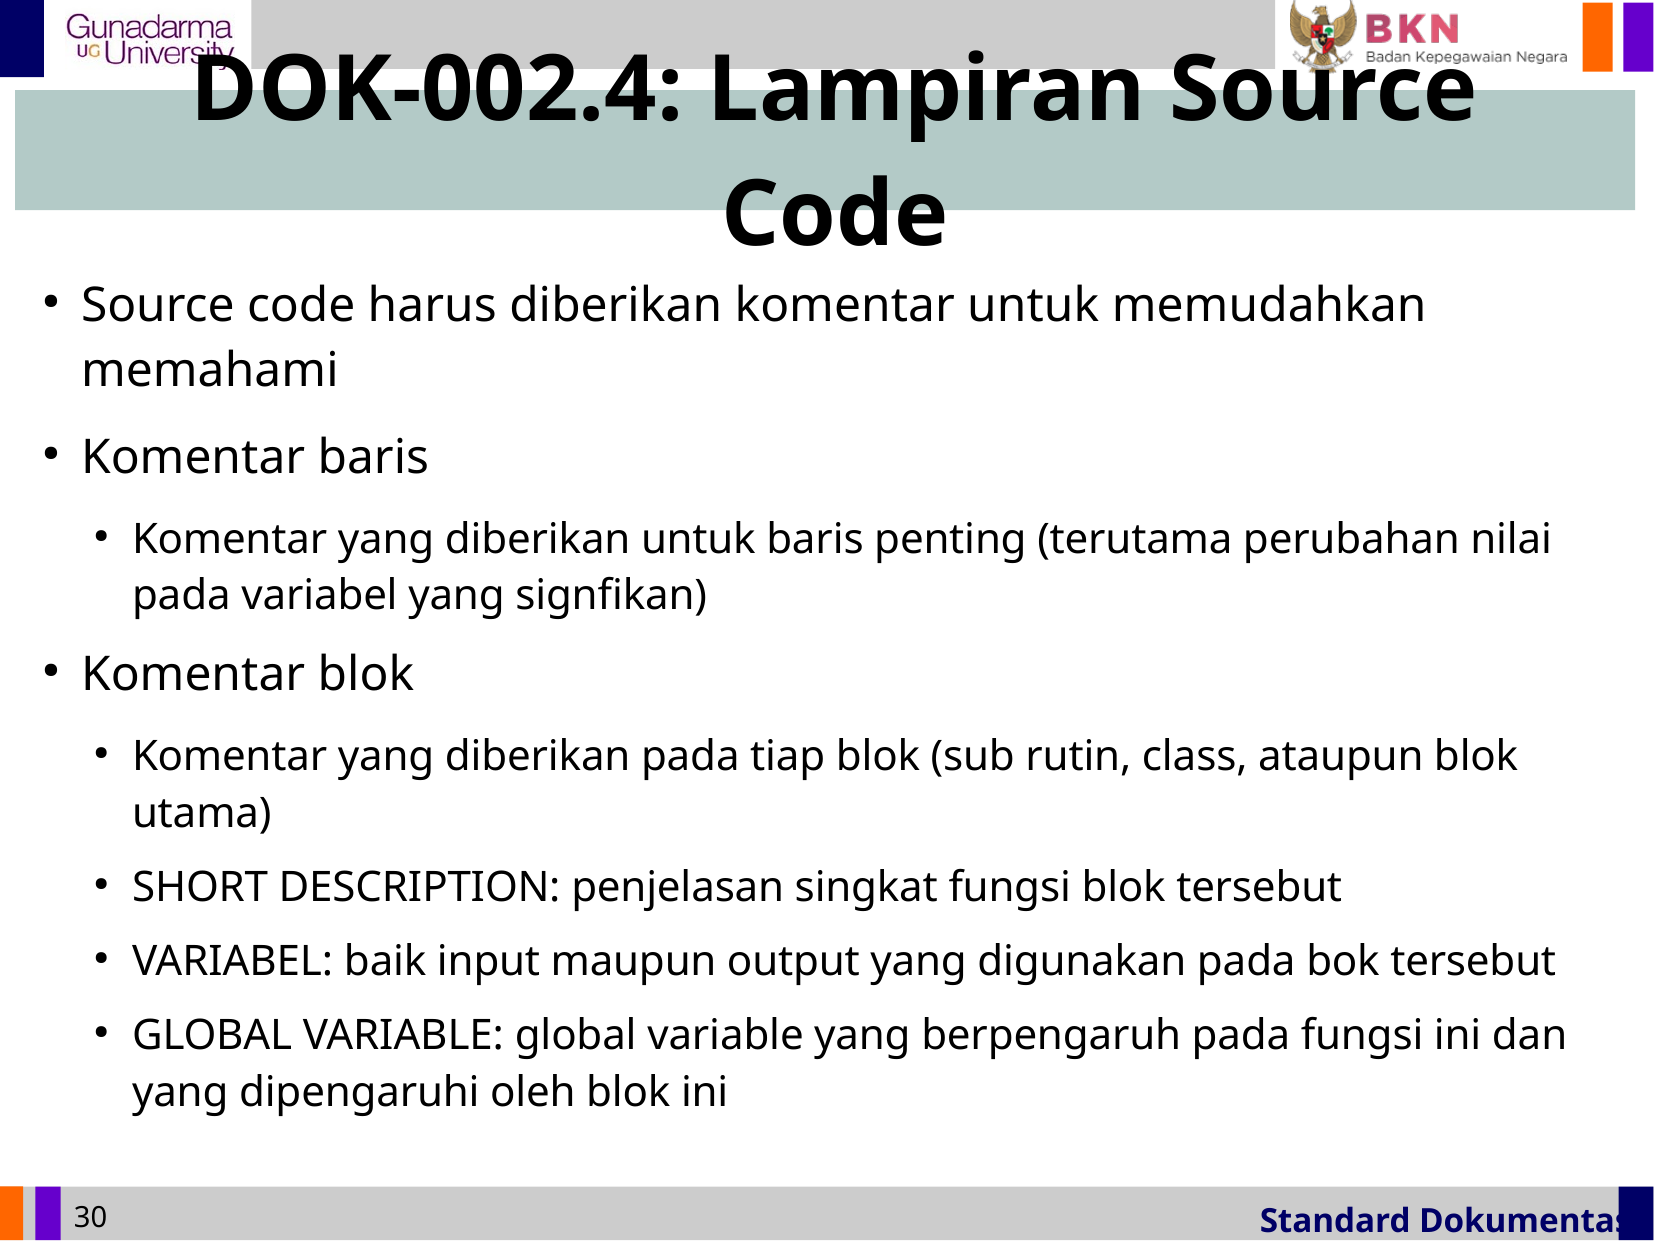

DOK-002.4: Lampiran Source Code
# Source code
Source code harus diberikan komentar untuk memudahkan memahami
Komentar baris
Komentar yang diberikan untuk baris penting (terutama perubahan nilai pada variabel yang signfikan)
Komentar blok
Komentar yang diberikan pada tiap blok (sub rutin, class, ataupun blok utama)
SHORT DESCRIPTION: penjelasan singkat fungsi blok tersebut
VARIABEL: baik input maupun output yang digunakan pada bok tersebut
GLOBAL VARIABLE: global variable yang berpengaruh pada fungsi ini dan yang dipengaruhi oleh blok ini